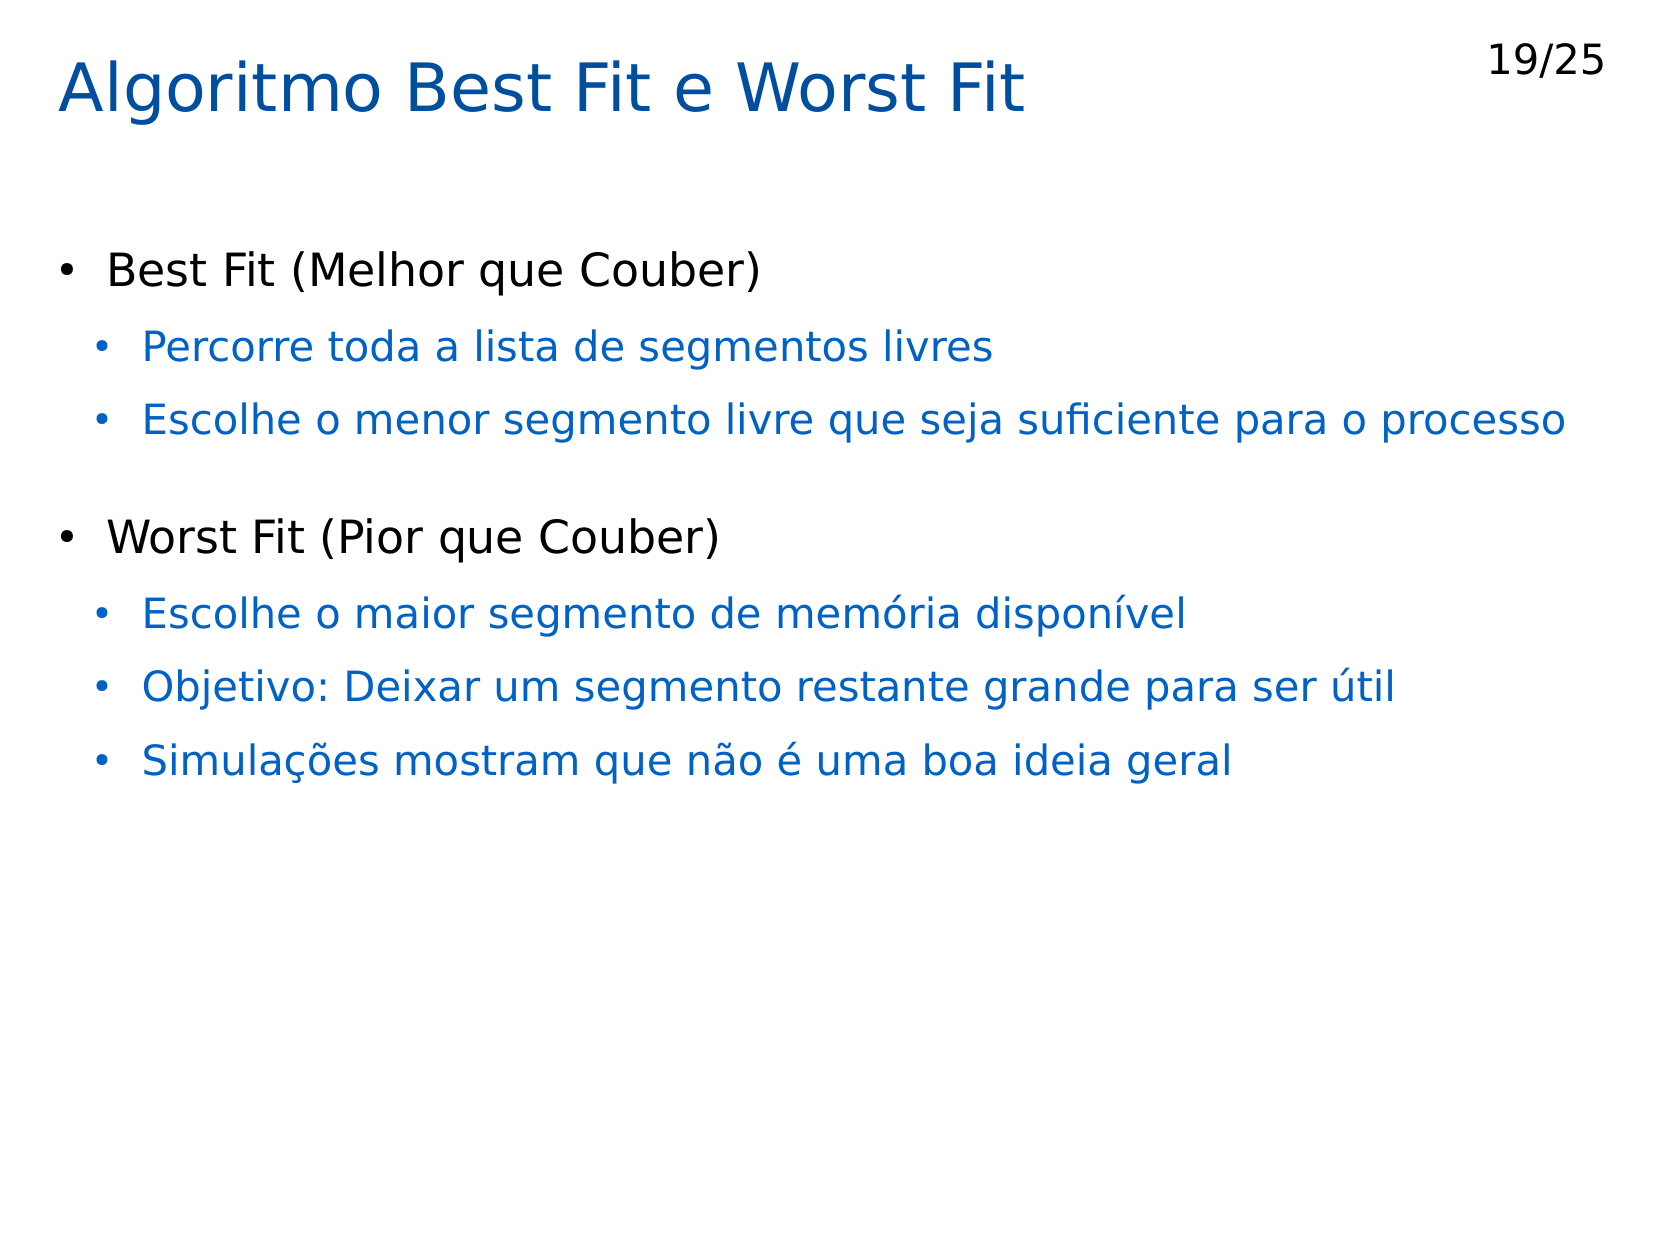

# Algoritmo Best Fit e Worst Fit
19
Best Fit (Melhor que Couber)
Percorre toda a lista de segmentos livres
Escolhe o menor segmento livre que seja suficiente para o processo
Worst Fit (Pior que Couber)
Escolhe o maior segmento de memória disponível
Objetivo: Deixar um segmento restante grande para ser útil
Simulações mostram que não é uma boa ideia geral